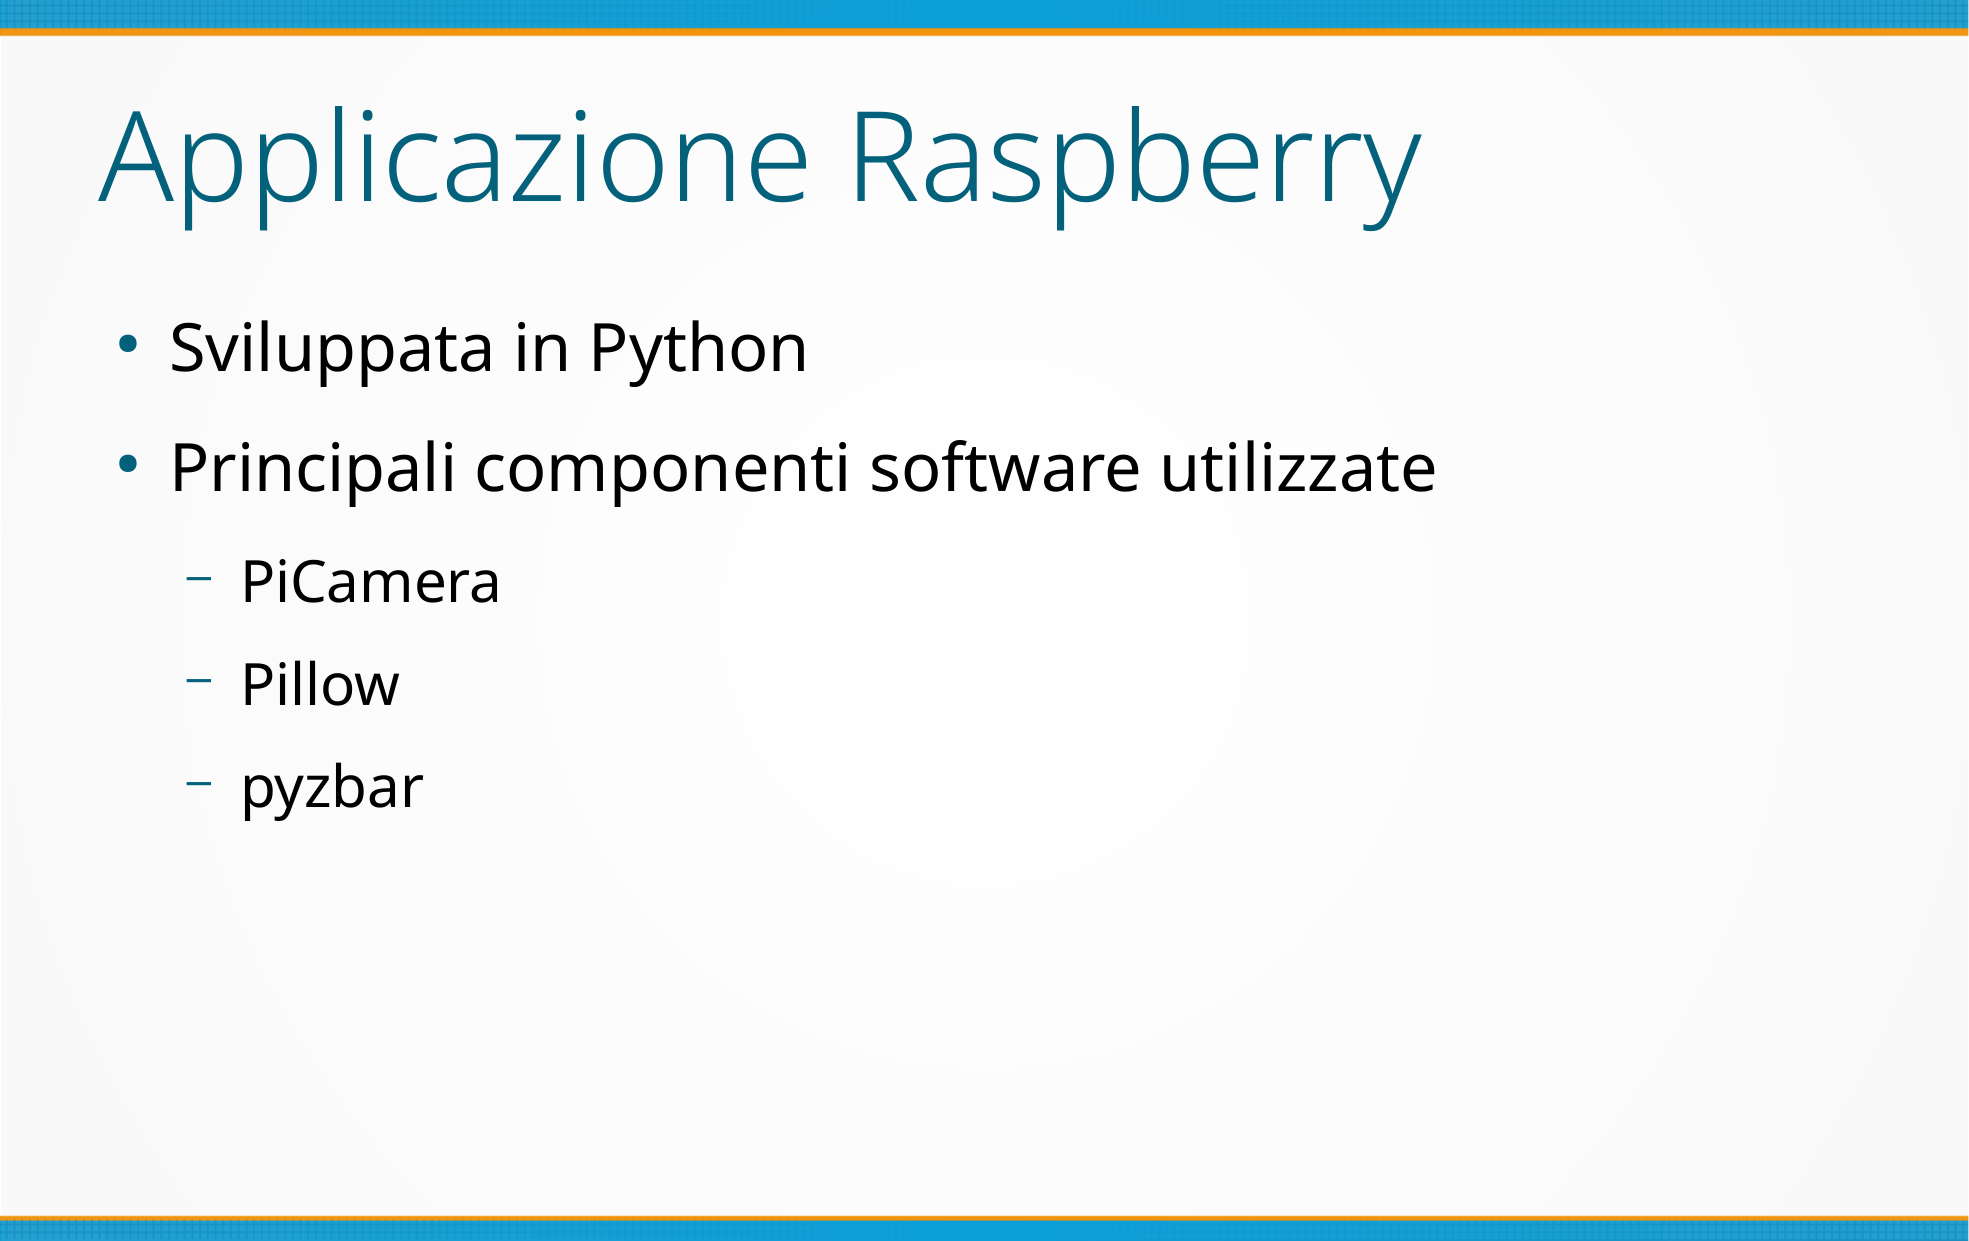

# Applicazione Raspberry
Sviluppata in Python
Principali componenti software utilizzate
PiCamera
Pillow
pyzbar